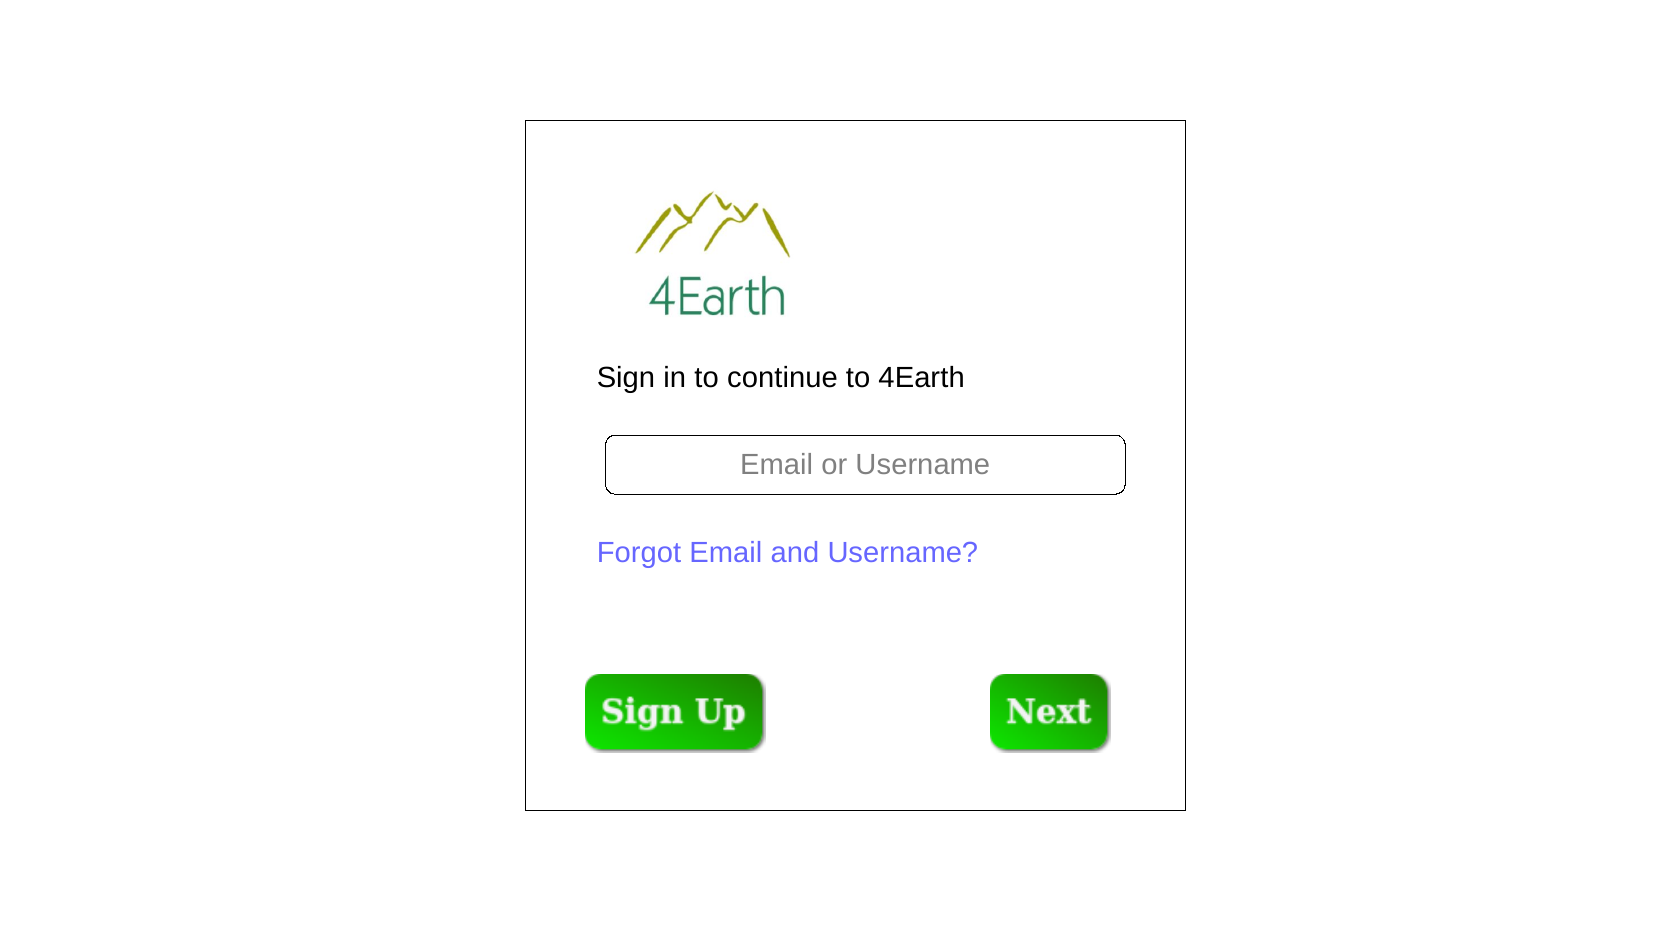

# Sign in to continue to 4Earth
Email or Username
Forgot Email and Username?